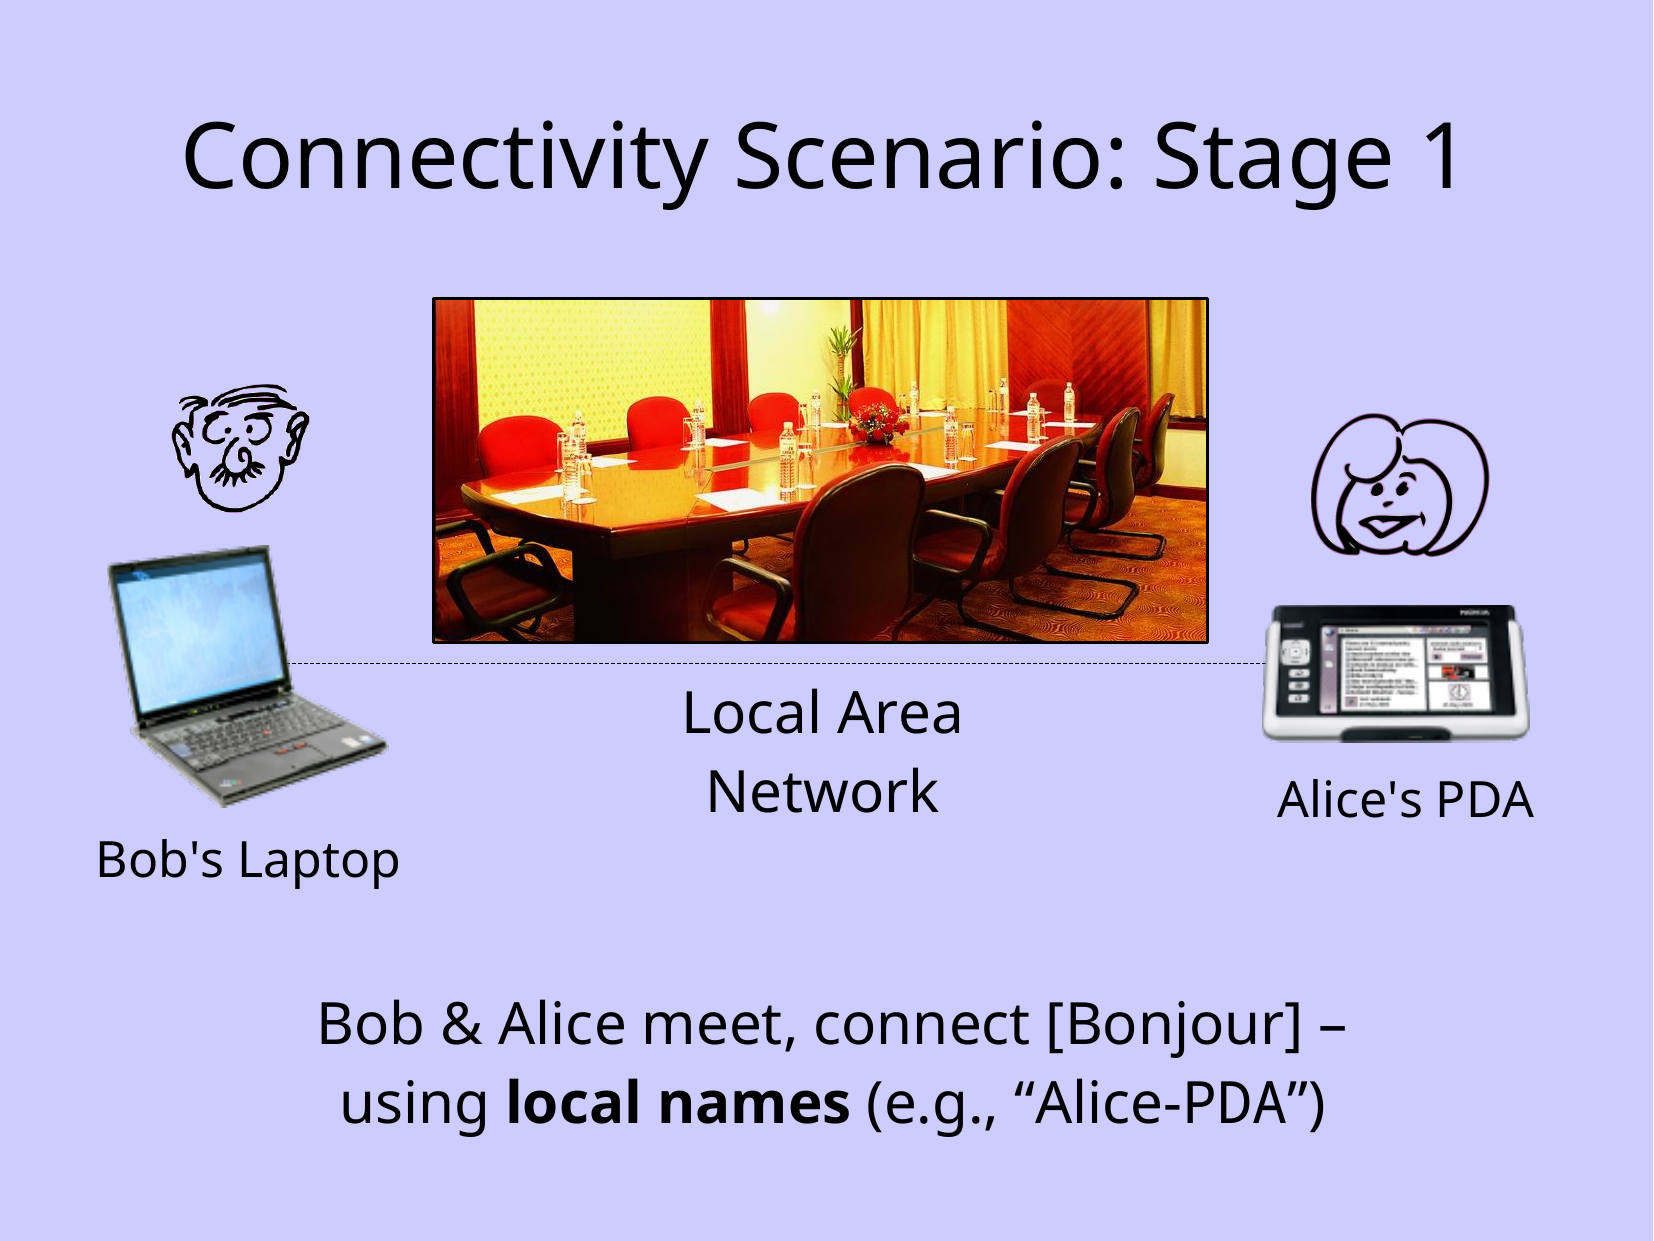

# Connectivity Scenario: Stage 1
Local Area Network
Alice's PDA
Bob's Laptop
Bob & Alice meet, connect [Bonjour] –
using local names (e.g., “Alice-PDA”)